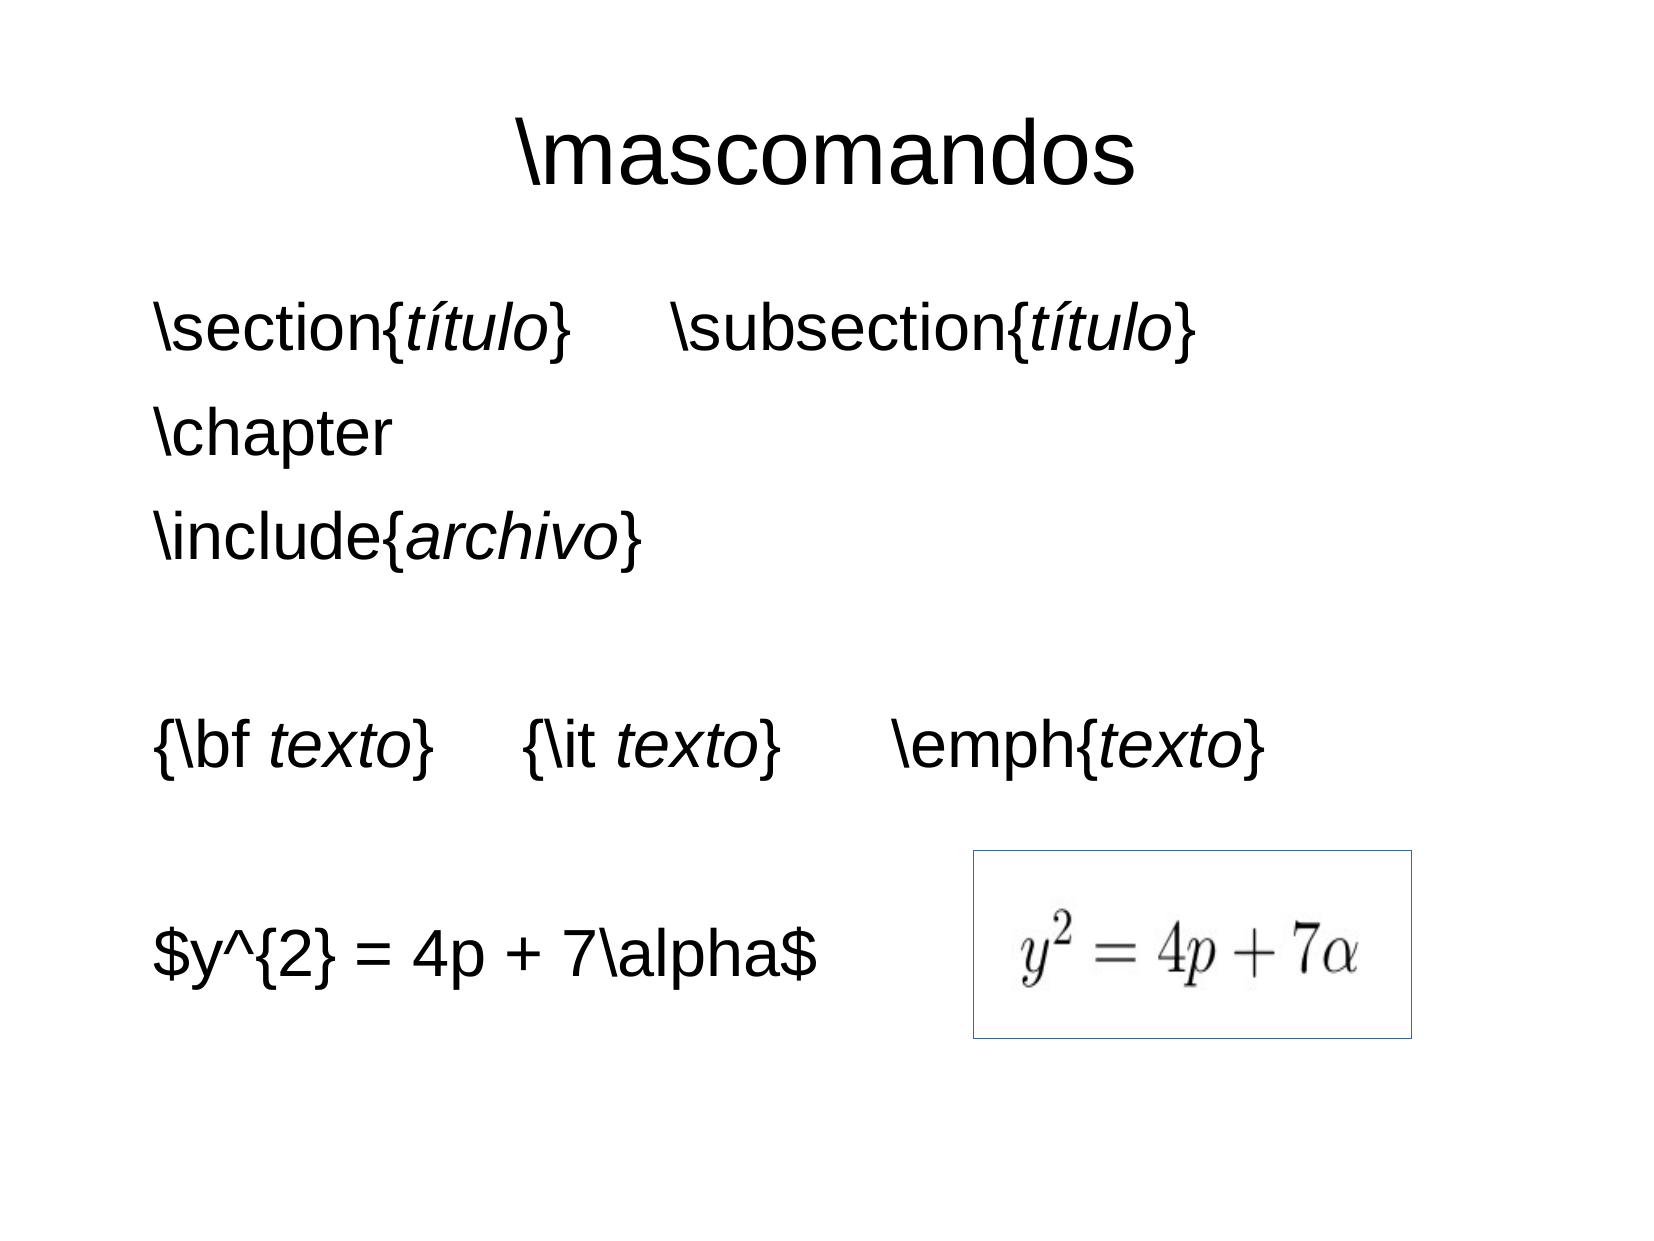

# \mascomandos
\section{título}		\subsection{título}
\chapter
\include{archivo}
{\bf texto}		{\it texto}		\emph{texto}
$y^{2} = 4p + 7\alpha$